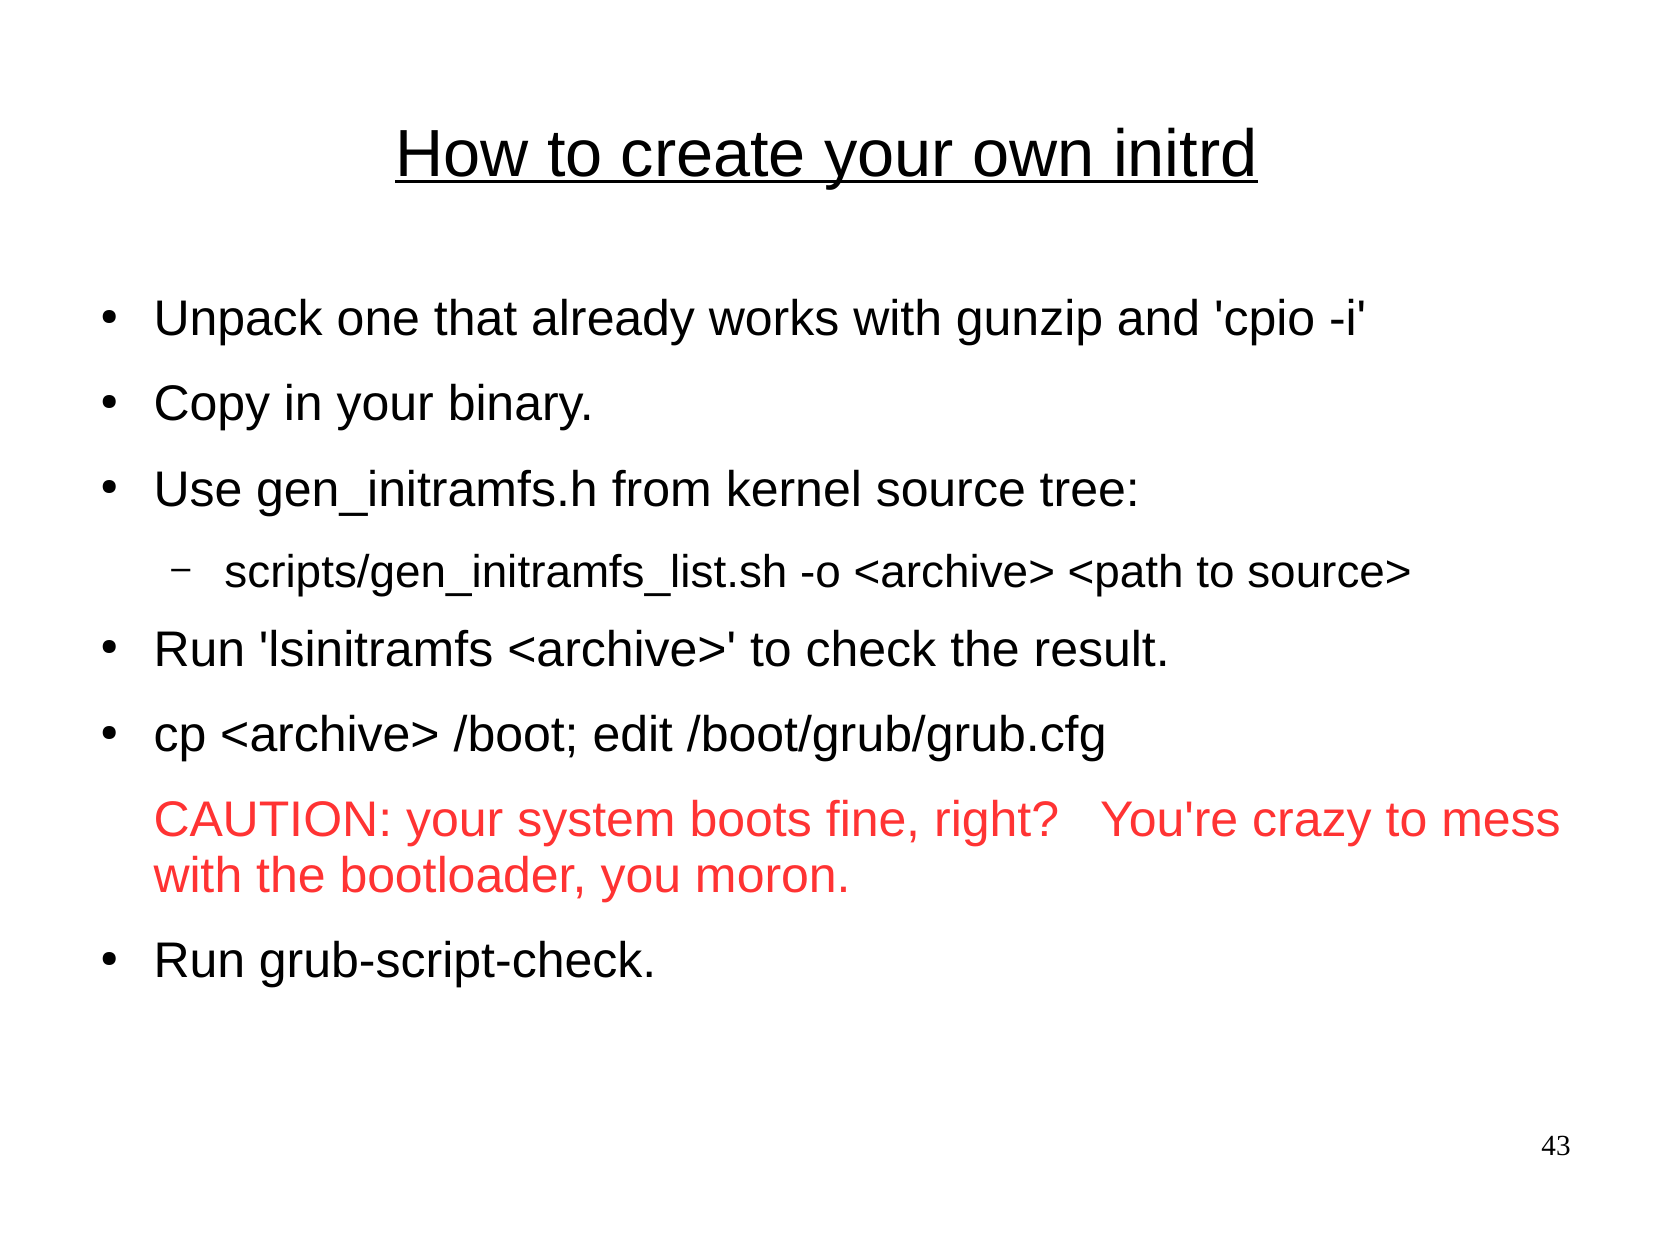

# How to create your own initrd
Unpack one that already works with gunzip and 'cpio -i'
Copy in your binary.
Use gen_initramfs.h from kernel source tree:
scripts/gen_initramfs_list.sh -o <archive> <path to source>
Run 'lsinitramfs <archive>' to check the result.
cp <archive> /boot; edit /boot/grub/grub.cfg
CAUTION: your system boots fine, right? You're crazy to mess with the bootloader, you moron.
Run grub-script-check.
43